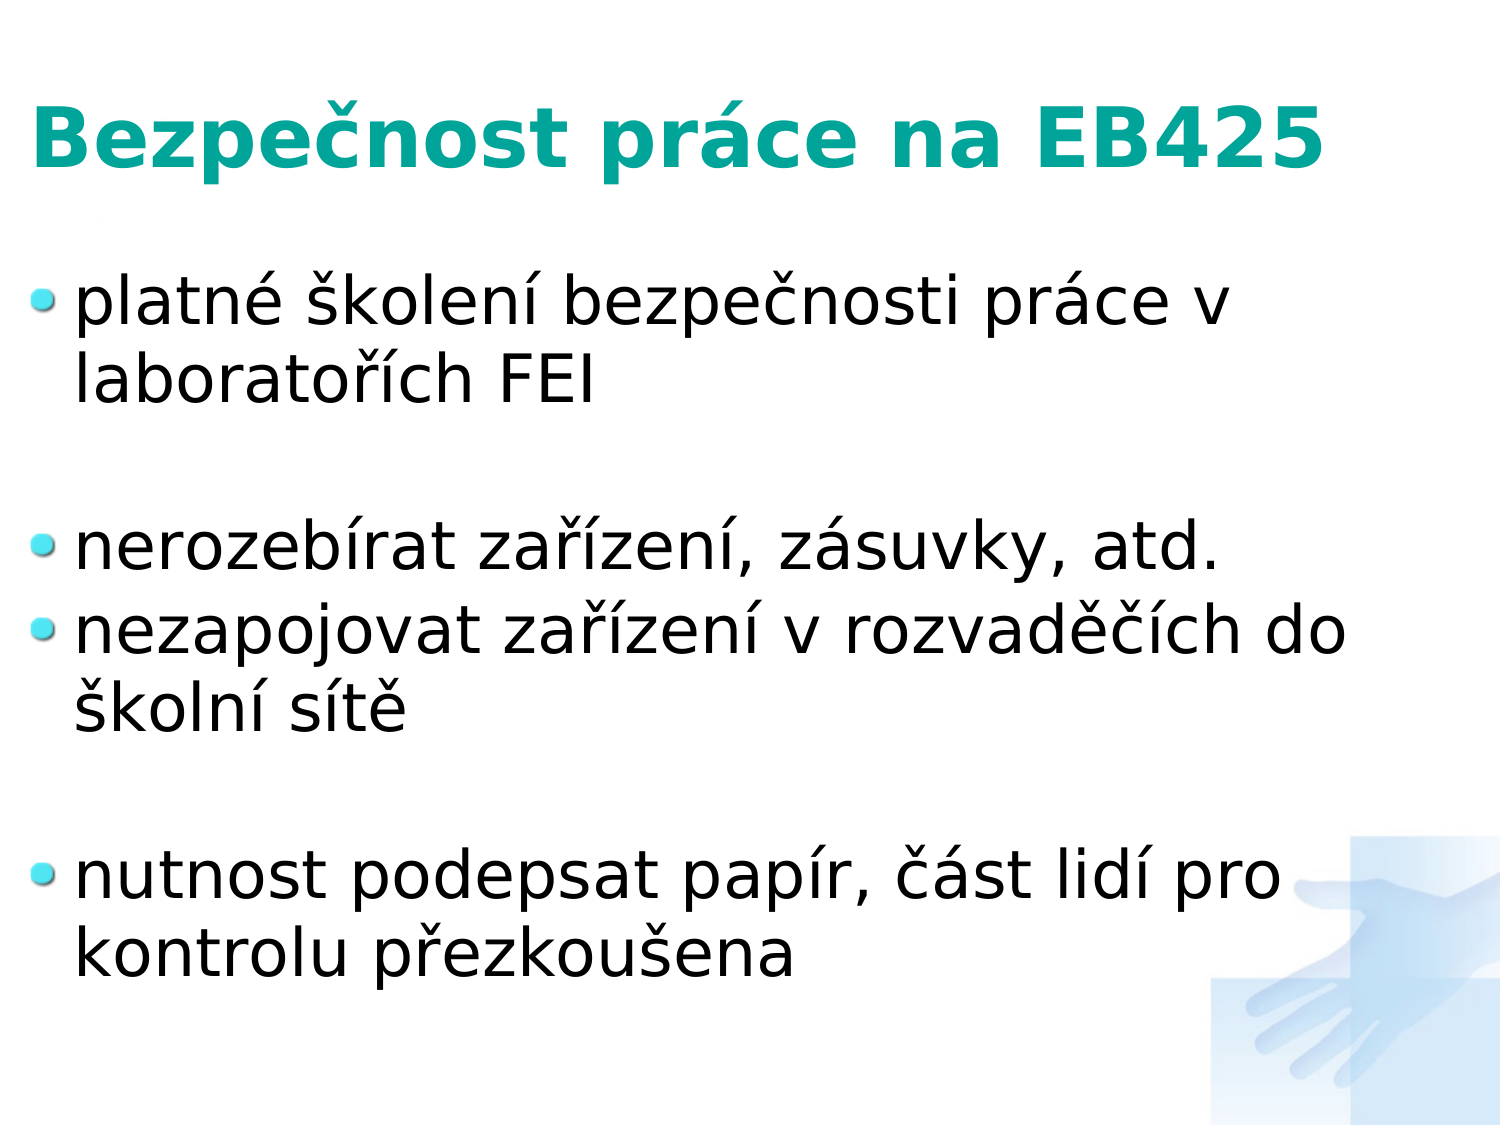

# Bezpečnost práce na EB425
platné školení bezpečnosti práce v laboratořích FEI
nerozebírat zařízení, zásuvky, atd.
nezapojovat zařízení v rozvaděčích do školní sítě
nutnost podepsat papír, část lidí pro kontrolu přezkoušena